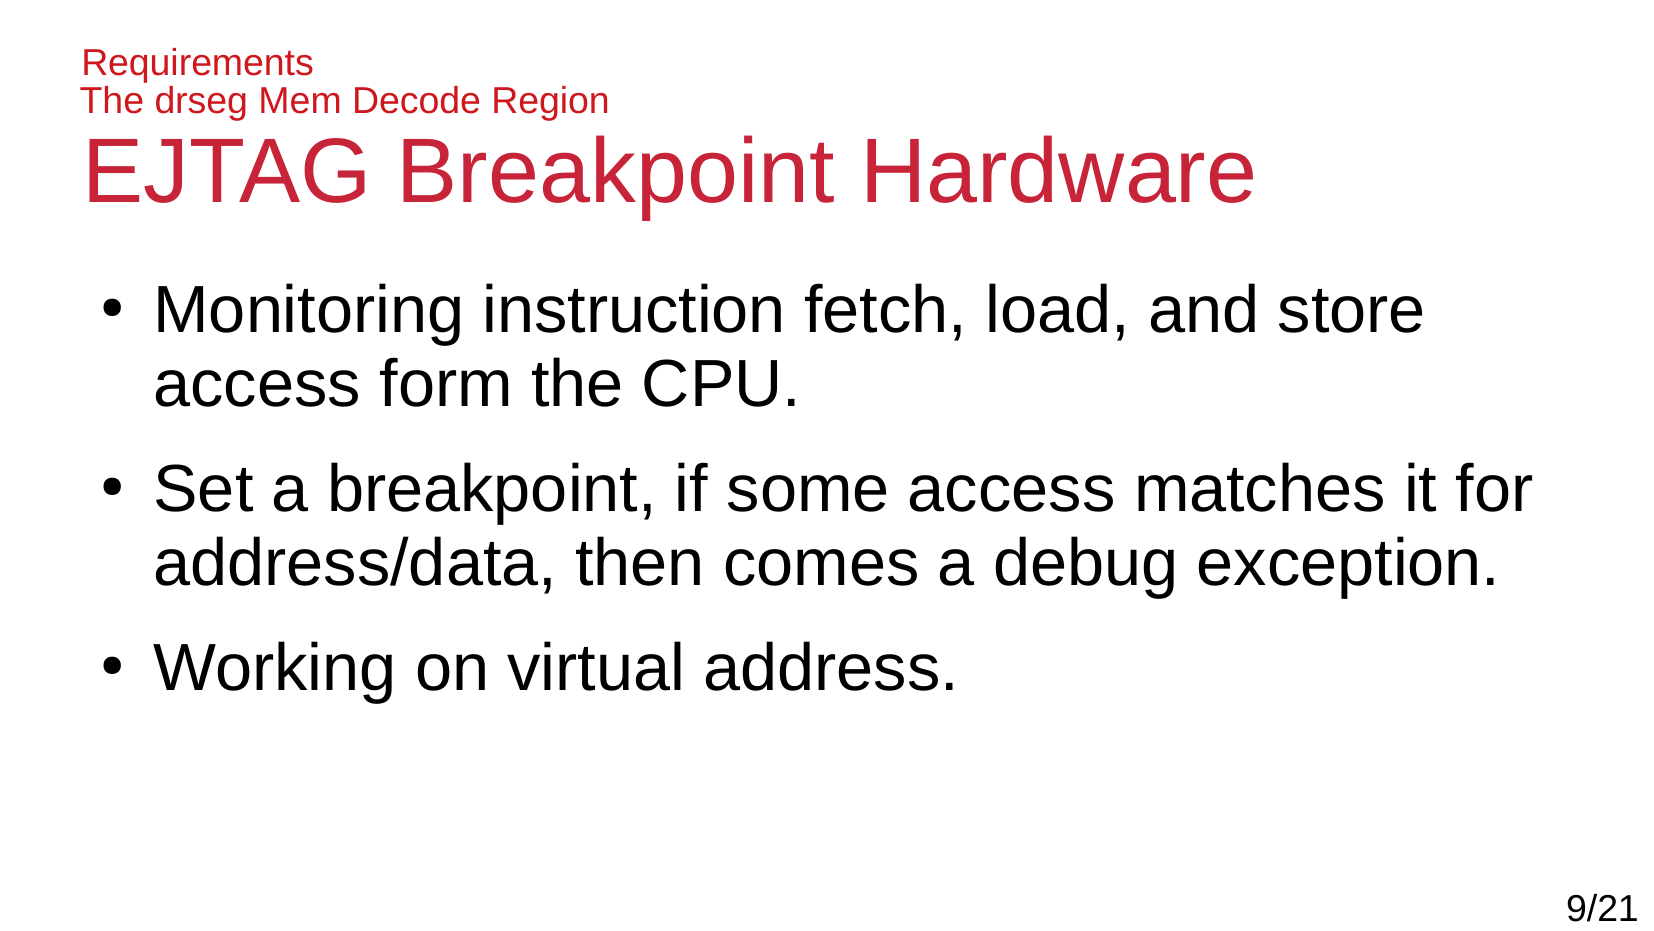

Requirements
The drseg Mem Decode Region
# EJTAG Breakpoint Hardware
Monitoring instruction fetch, load, and store access form the CPU.
Set a breakpoint, if some access matches it for address/data, then comes a debug exception.
Working on virtual address.